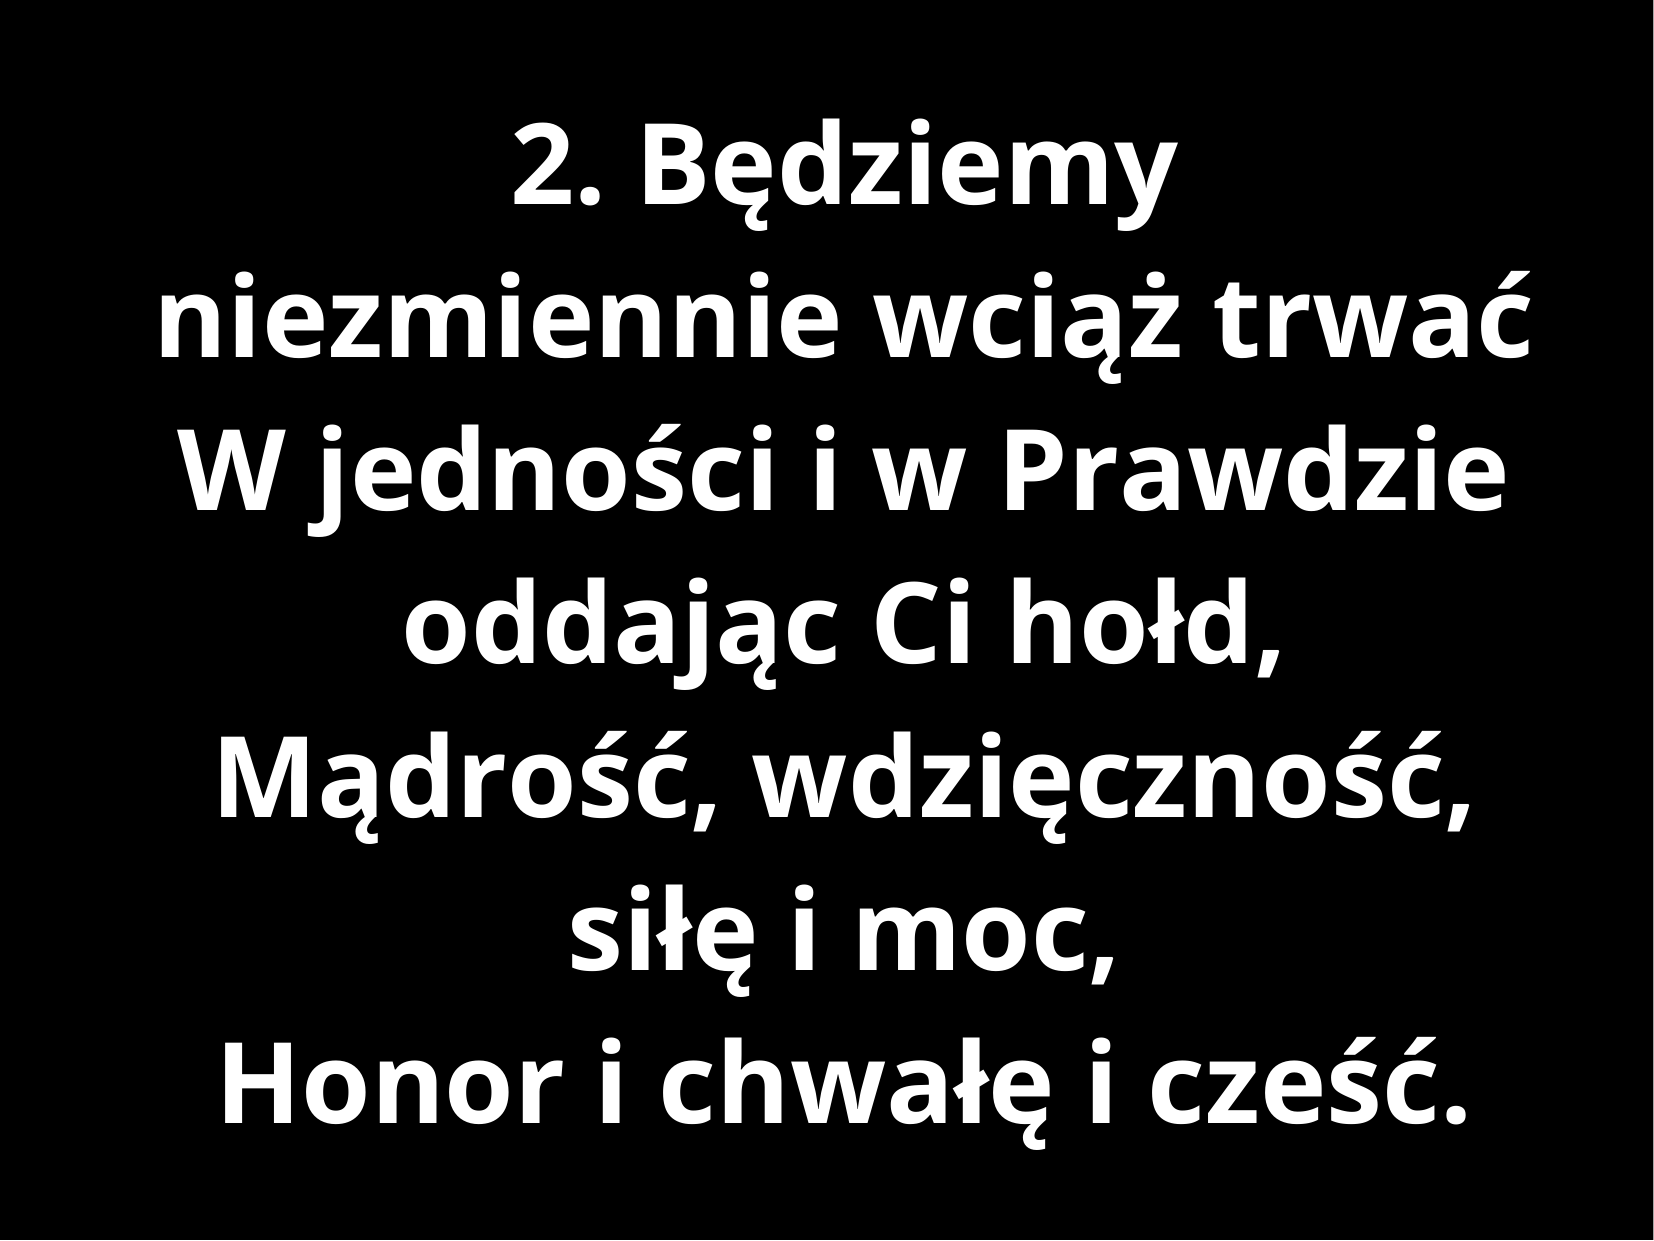

# 2. Będziemy
niezmiennie wciąż trwać
W jedności i w Prawdzie
oddając Ci hołd,
Mądrość, wdzięczność,
siłę i moc,
Honor i chwałę i cześć.